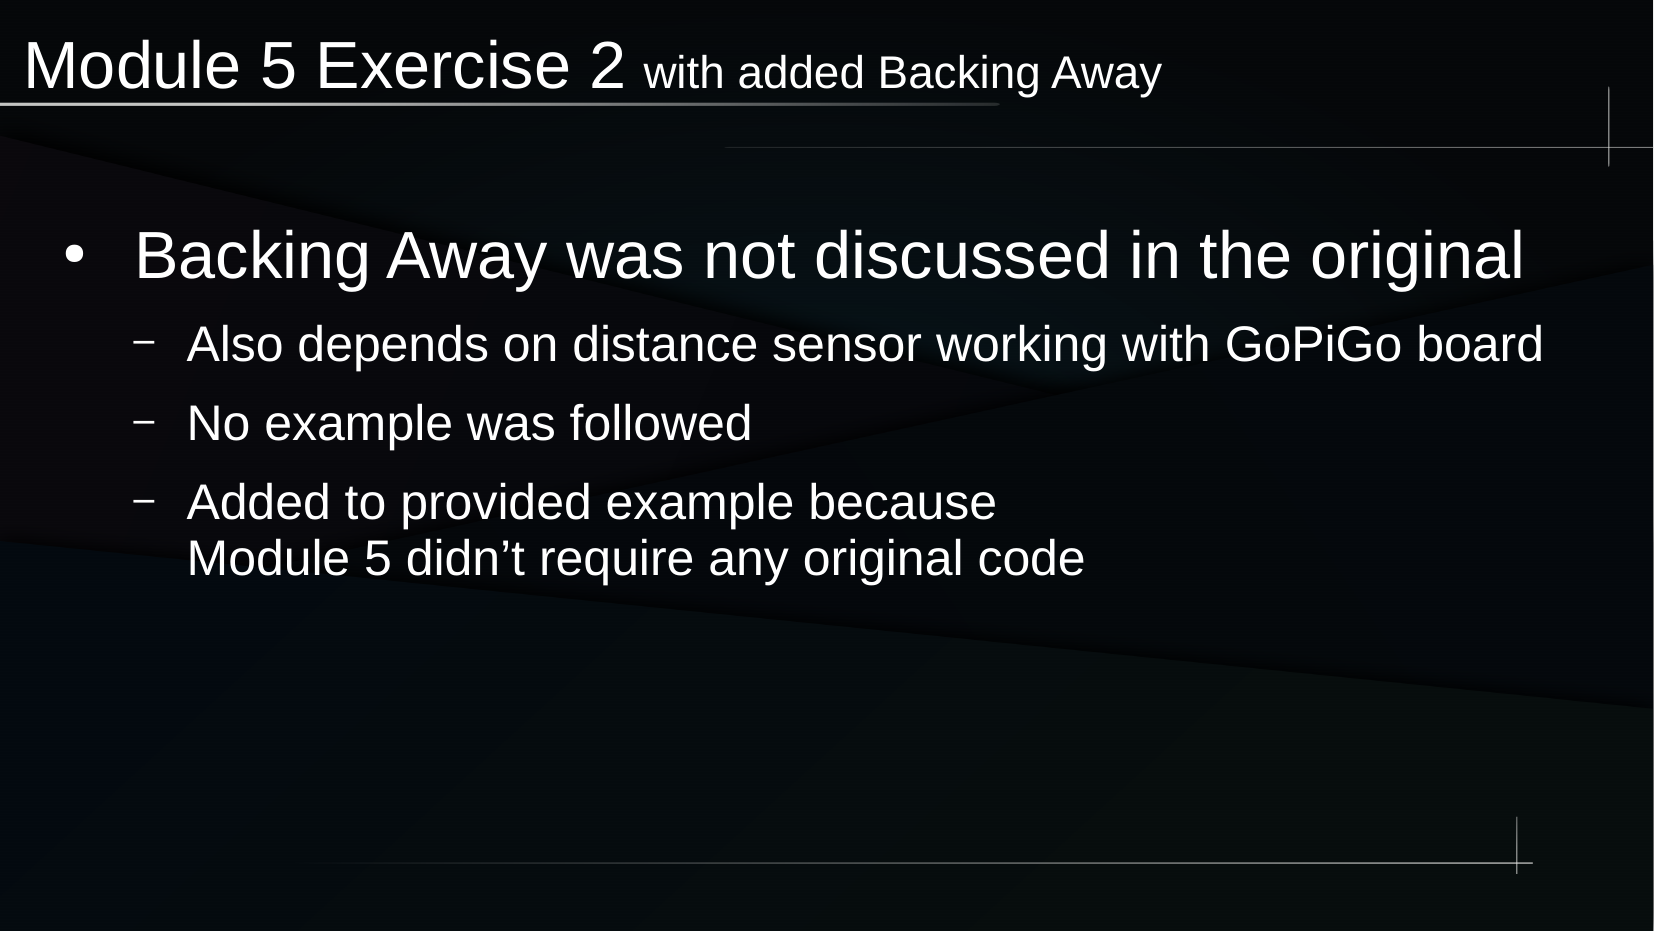

# Module 5 Exercise 2 with added Backing Away
 Backing Away was not discussed in the original
Also depends on distance sensor working with GoPiGo board
No example was followed
Added to provided example because
Module 5 didn’t require any original code